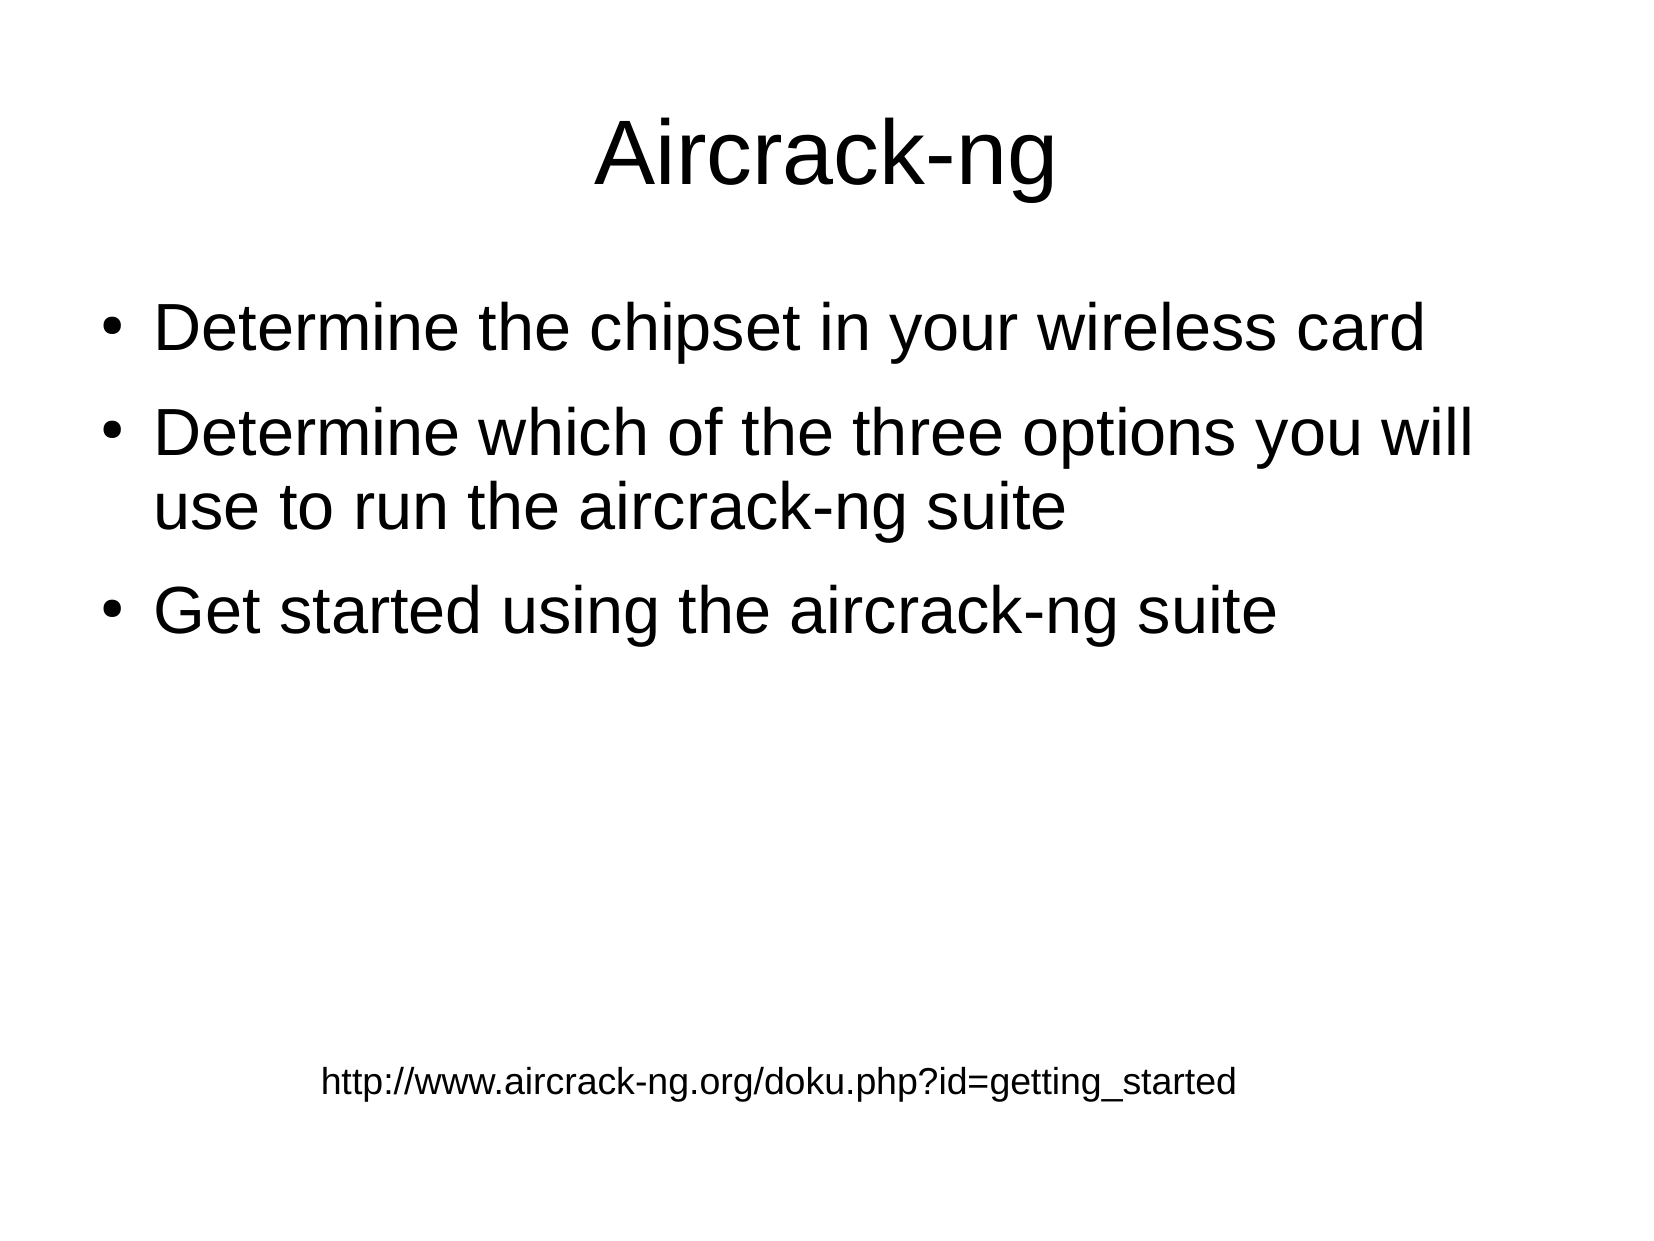

# Aircrack-ng
Determine the chipset in your wireless card
Determine which of the three options you will use to run the aircrack-ng suite
Get started using the aircrack-ng suite
http://www.aircrack-ng.org/doku.php?id=getting_started